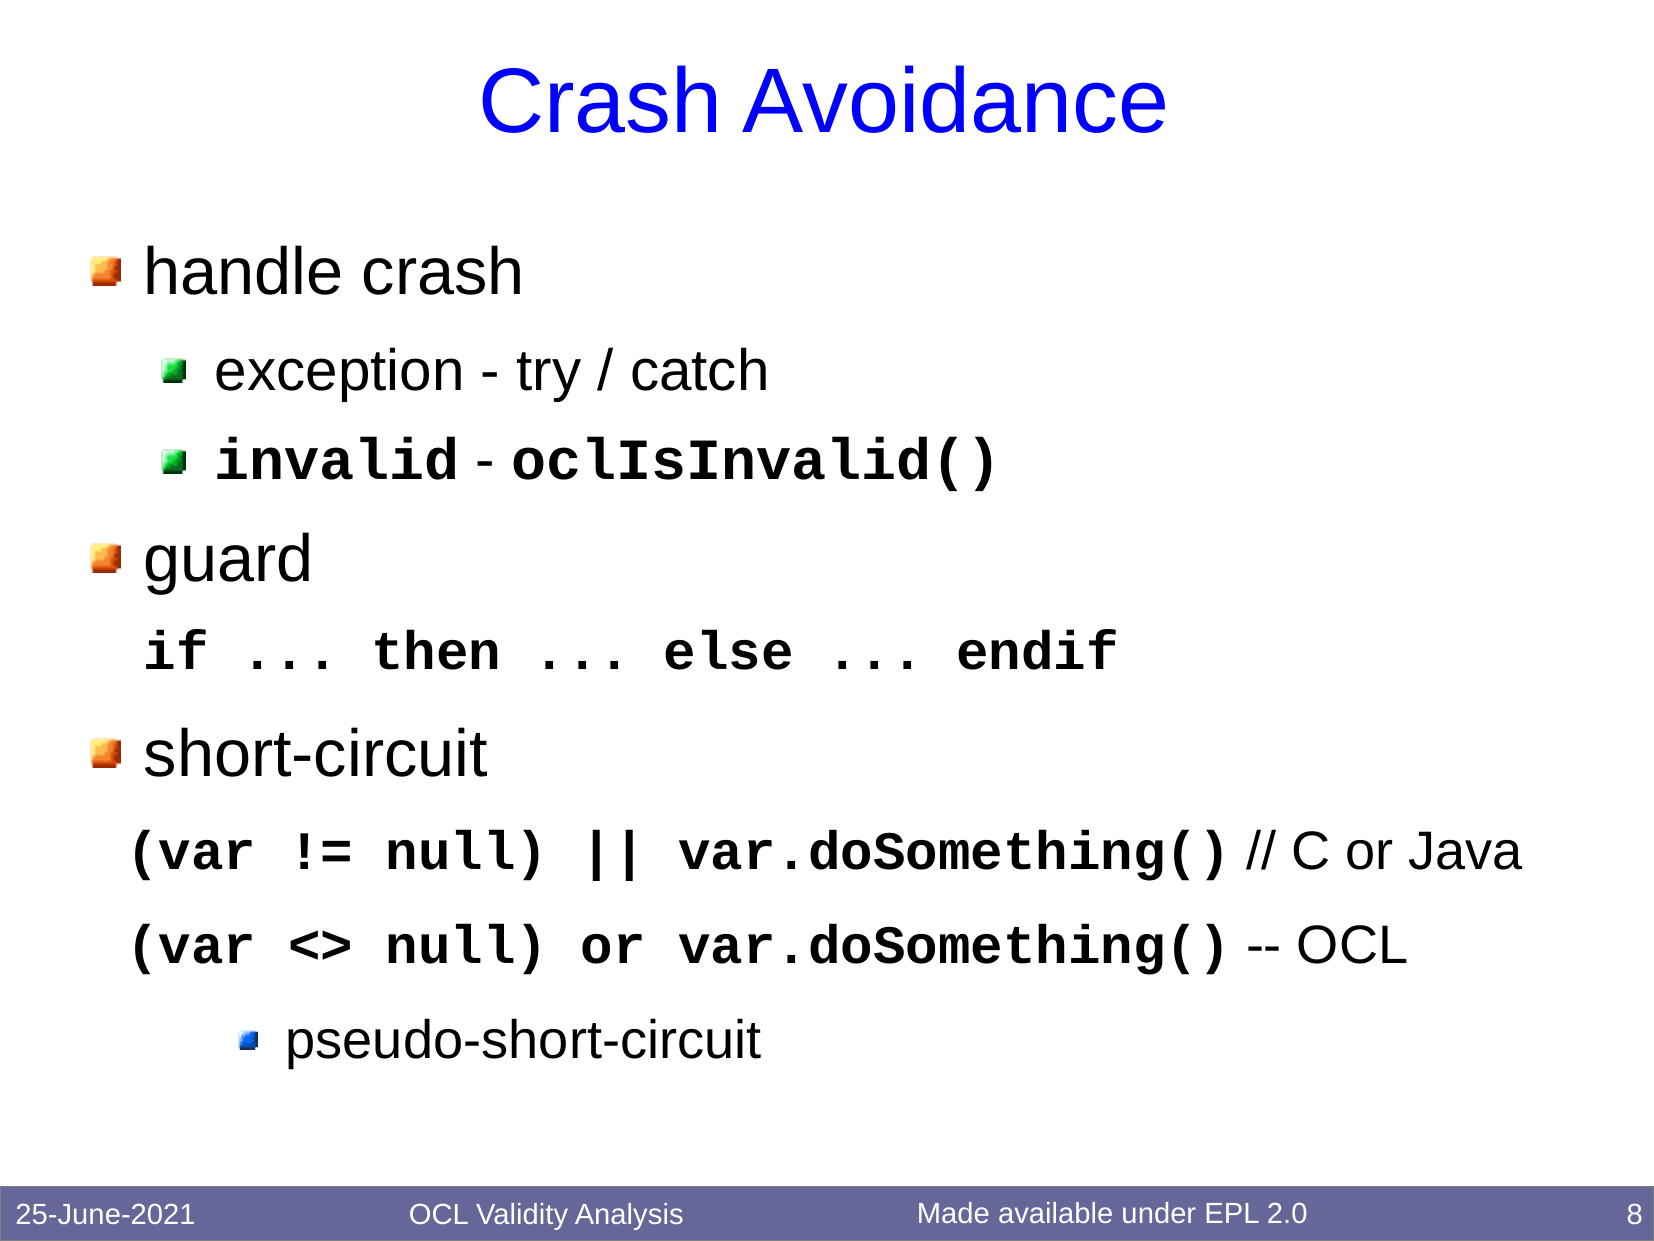

# Crash Avoidance
handle crash
exception - try / catch
invalid - oclIsInvalid()
guard
if ... then ... else ... endif
short-circuit
(var != null) || var.doSomething() // C or Java
(var <> null) or var.doSomething() -- OCL
pseudo-short-circuit
25-June-2021
OCL Validity Analysis
8